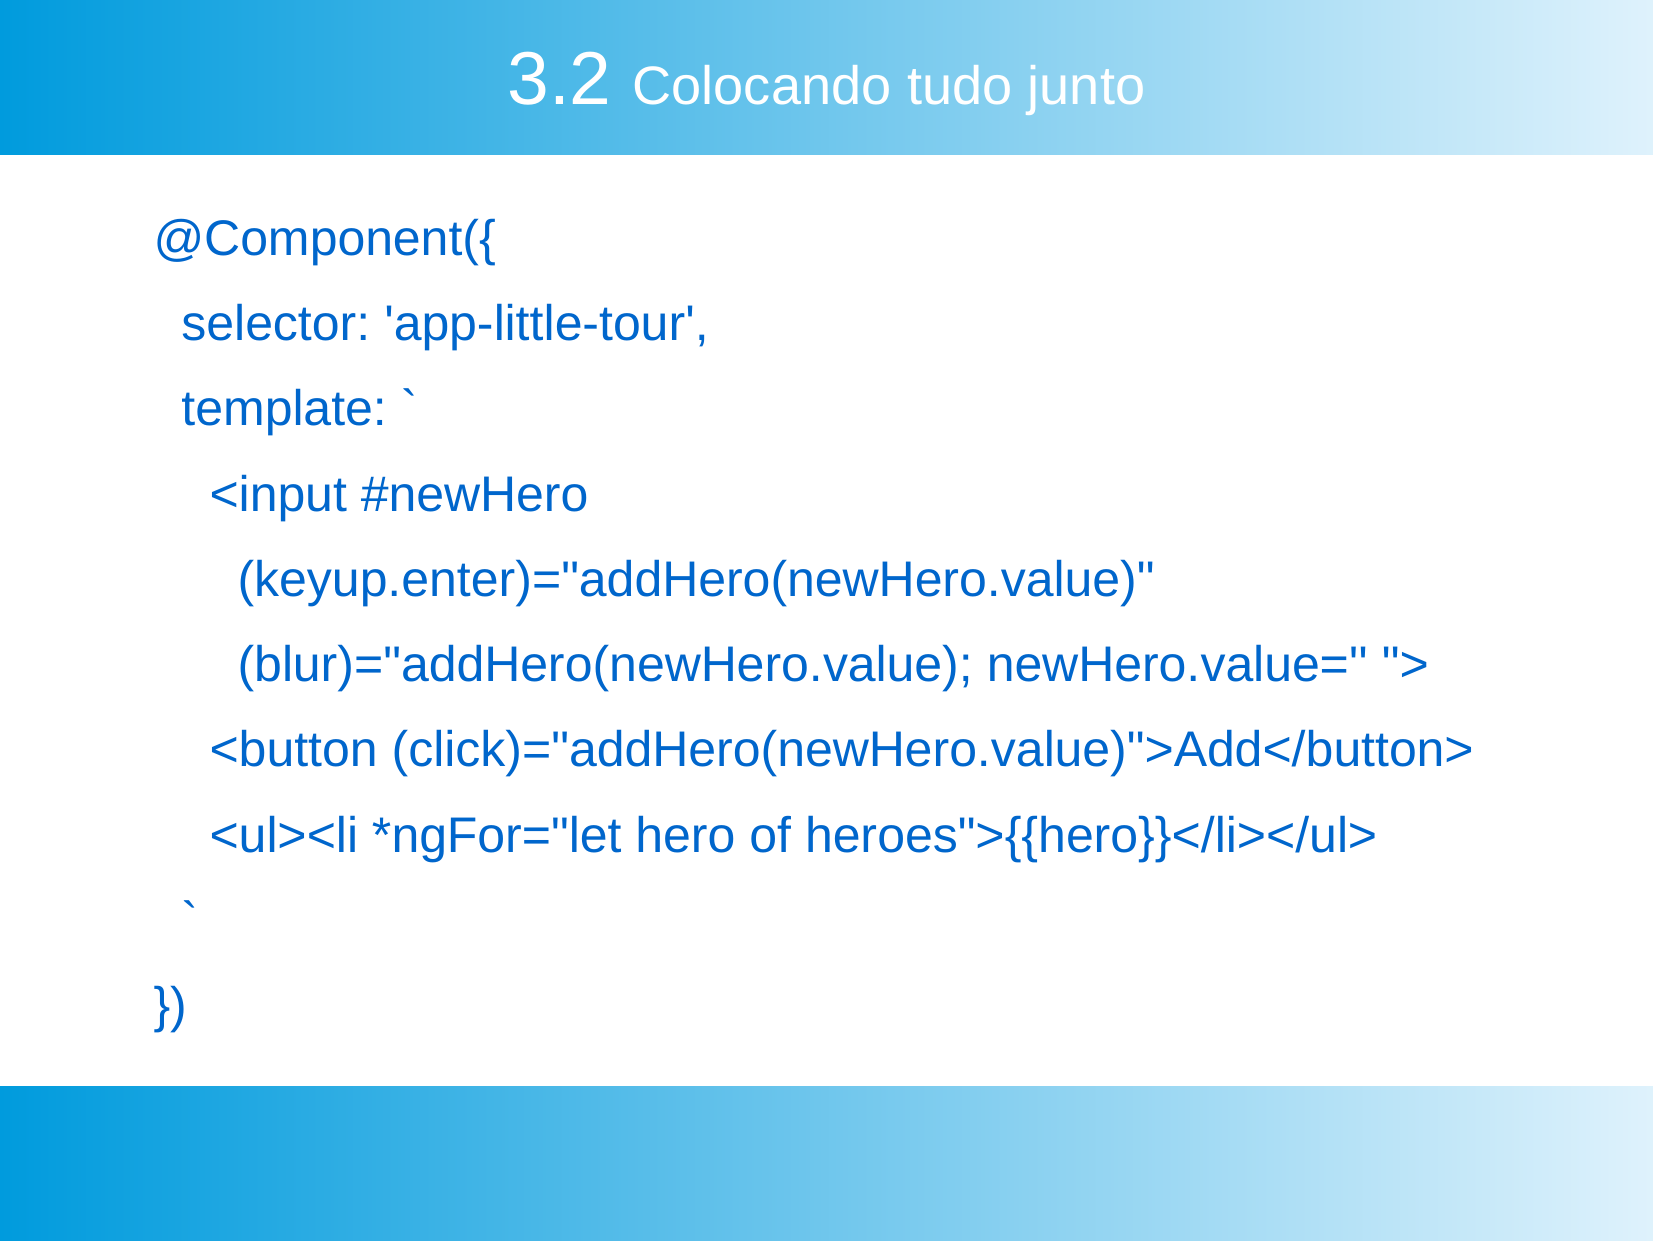

# 3.2 Colocando tudo junto
@Component({
 selector: 'app-little-tour',
 template: `
 <input #newHero
 (keyup.enter)="addHero(newHero.value)"
 (blur)="addHero(newHero.value); newHero.value='' ">
 <button (click)="addHero(newHero.value)">Add</button>
 <ul><li *ngFor="let hero of heroes">{{hero}}</li></ul>
 `
})